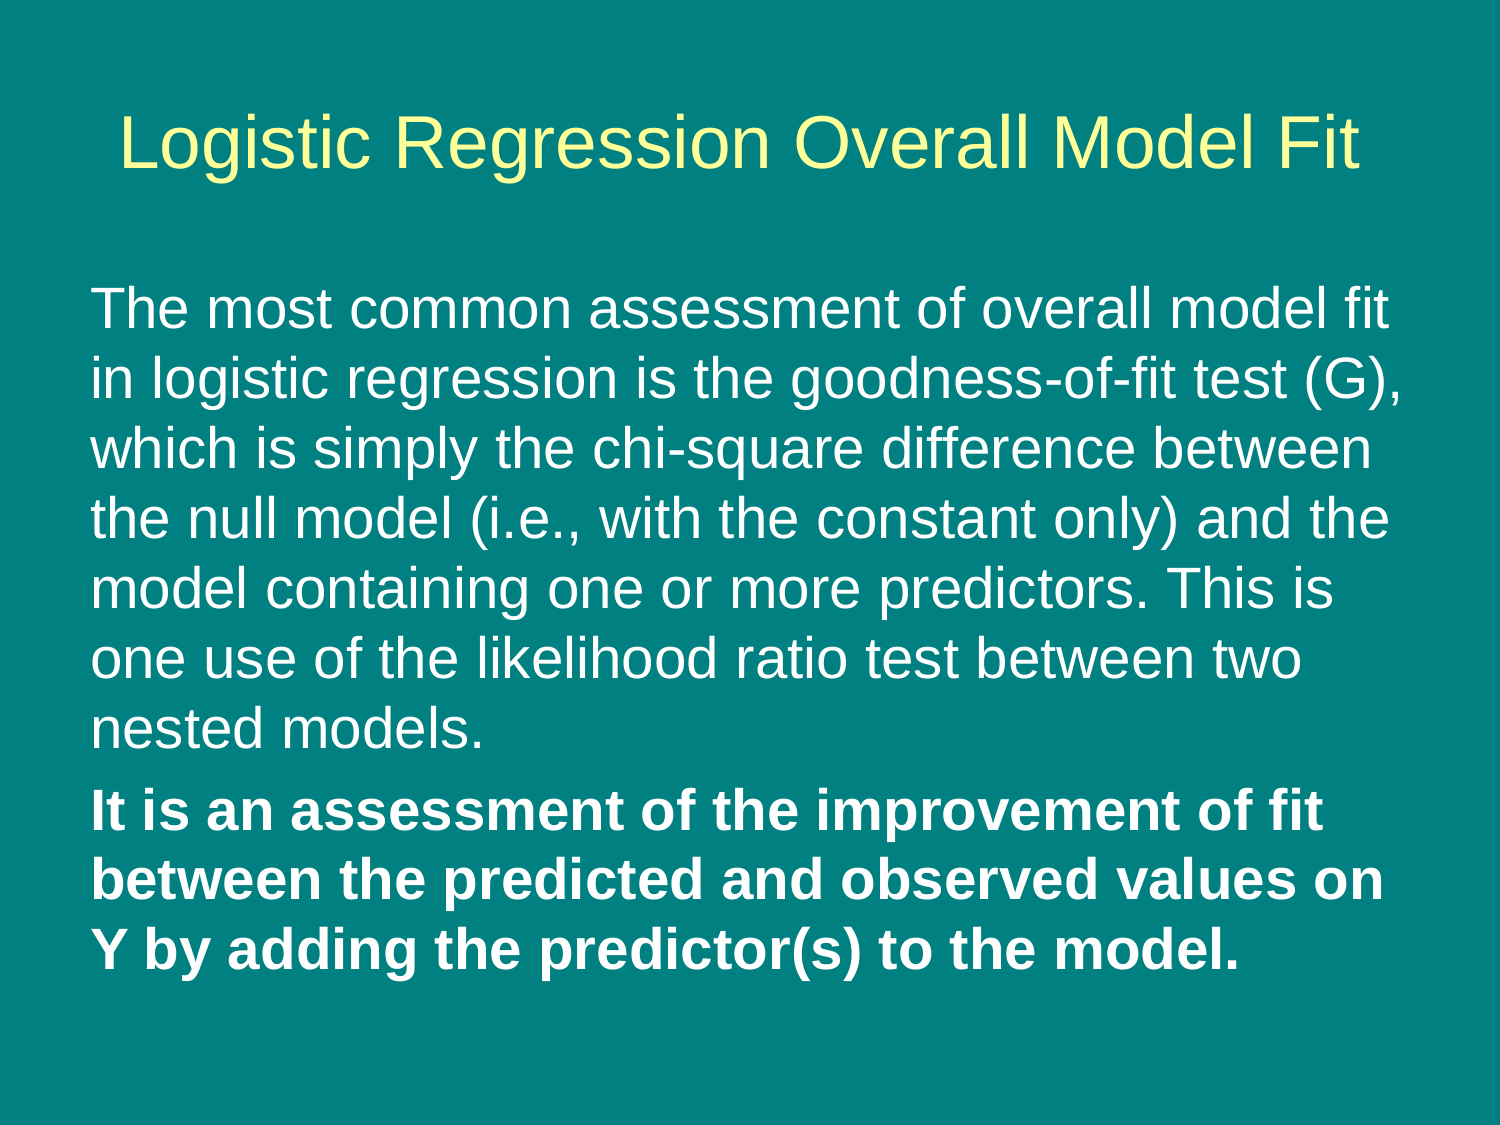

# Logistic Regression Overall Model Fit
The most common assessment of overall model fit in logistic regression is the goodness-of-fit test (G), which is simply the chi-square difference between the null model (i.e., with the constant only) and the model containing one or more predictors. This is one use of the likelihood ratio test between two nested models.
It is an assessment of the improvement of fit between the predicted and observed values on Y by adding the predictor(s) to the model.